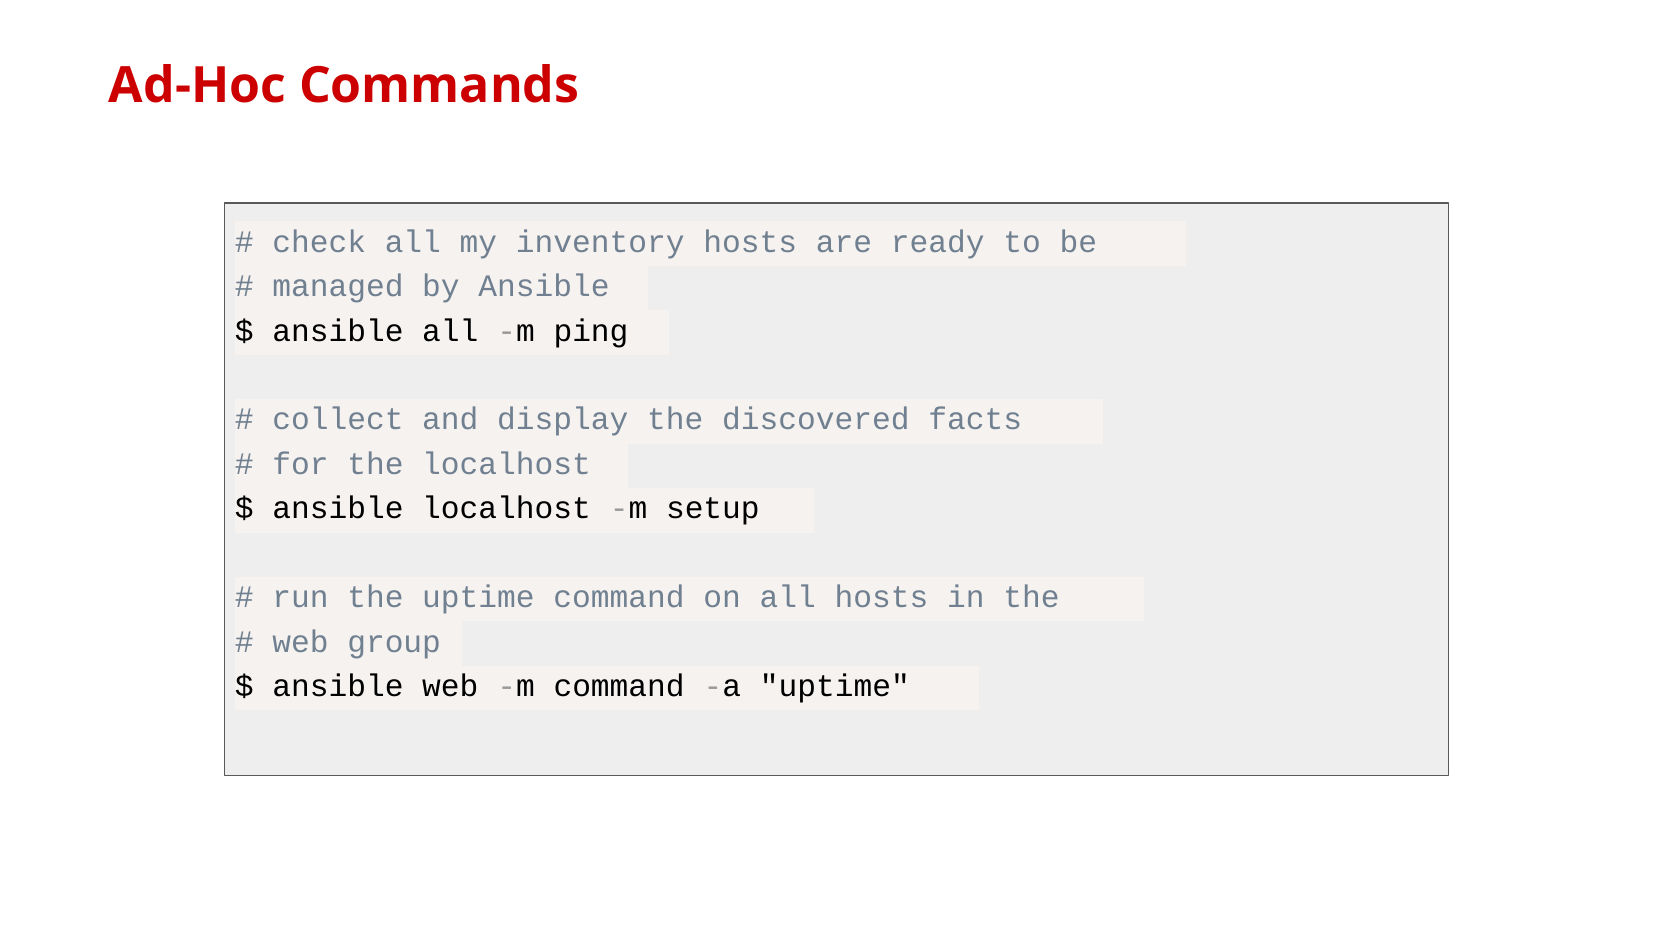

Ad-Hoc Commands
# check all my inventory hosts are ready to be
# managed by Ansible
$ ansible all -m ping
# collect and display the discovered facts
# for the localhost
$ ansible localhost -m setup
# run the uptime command on all hosts in the
# web group
$ ansible web -m command -a "uptime"